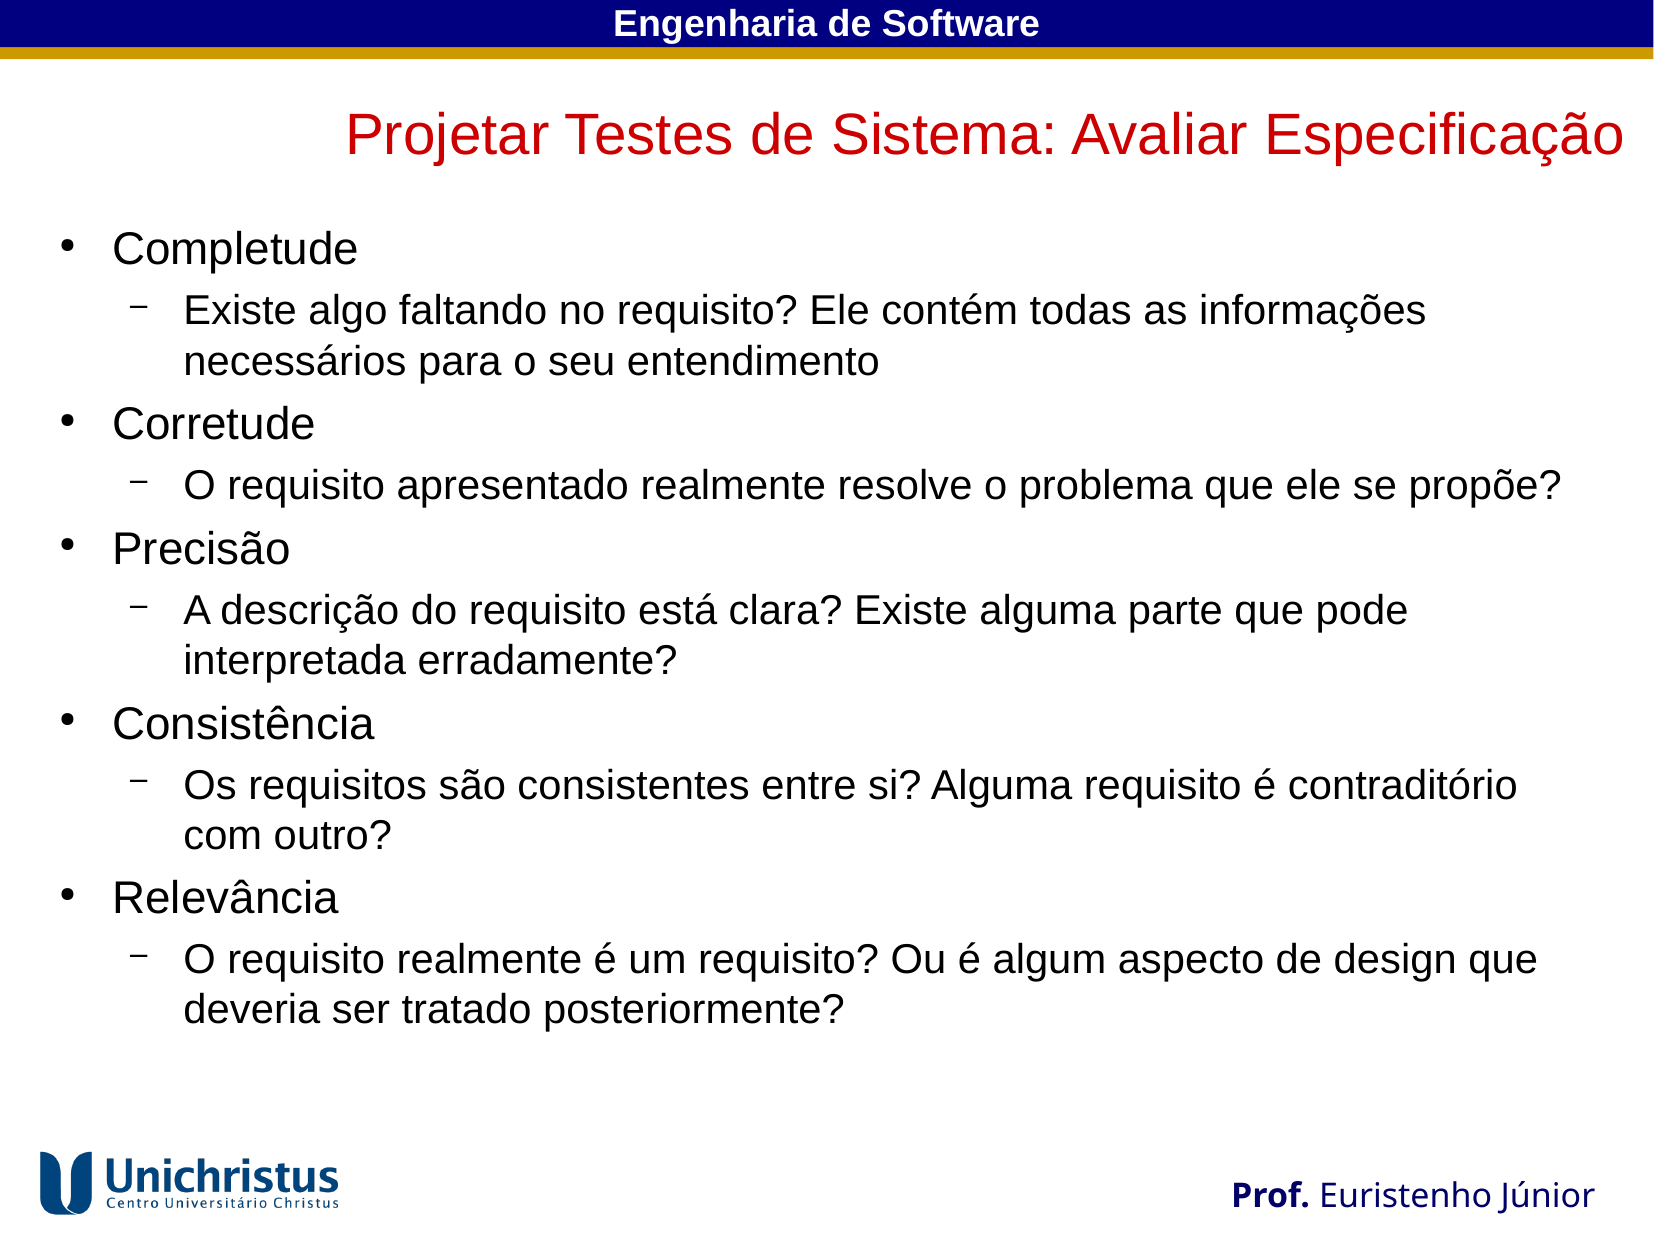

Engenharia de Software
Projetar Testes de Sistema: Avaliar Especificação
# Completude
Existe algo faltando no requisito? Ele contém todas as informações necessários para o seu entendimento
Corretude
O requisito apresentado realmente resolve o problema que ele se propõe?
Precisão
A descrição do requisito está clara? Existe alguma parte que pode interpretada erradamente?
Consistência
Os requisitos são consistentes entre si? Alguma requisito é contraditório com outro?
Relevância
O requisito realmente é um requisito? Ou é algum aspecto de design que deveria ser tratado posteriormente?
Prof. Euristenho Júnior